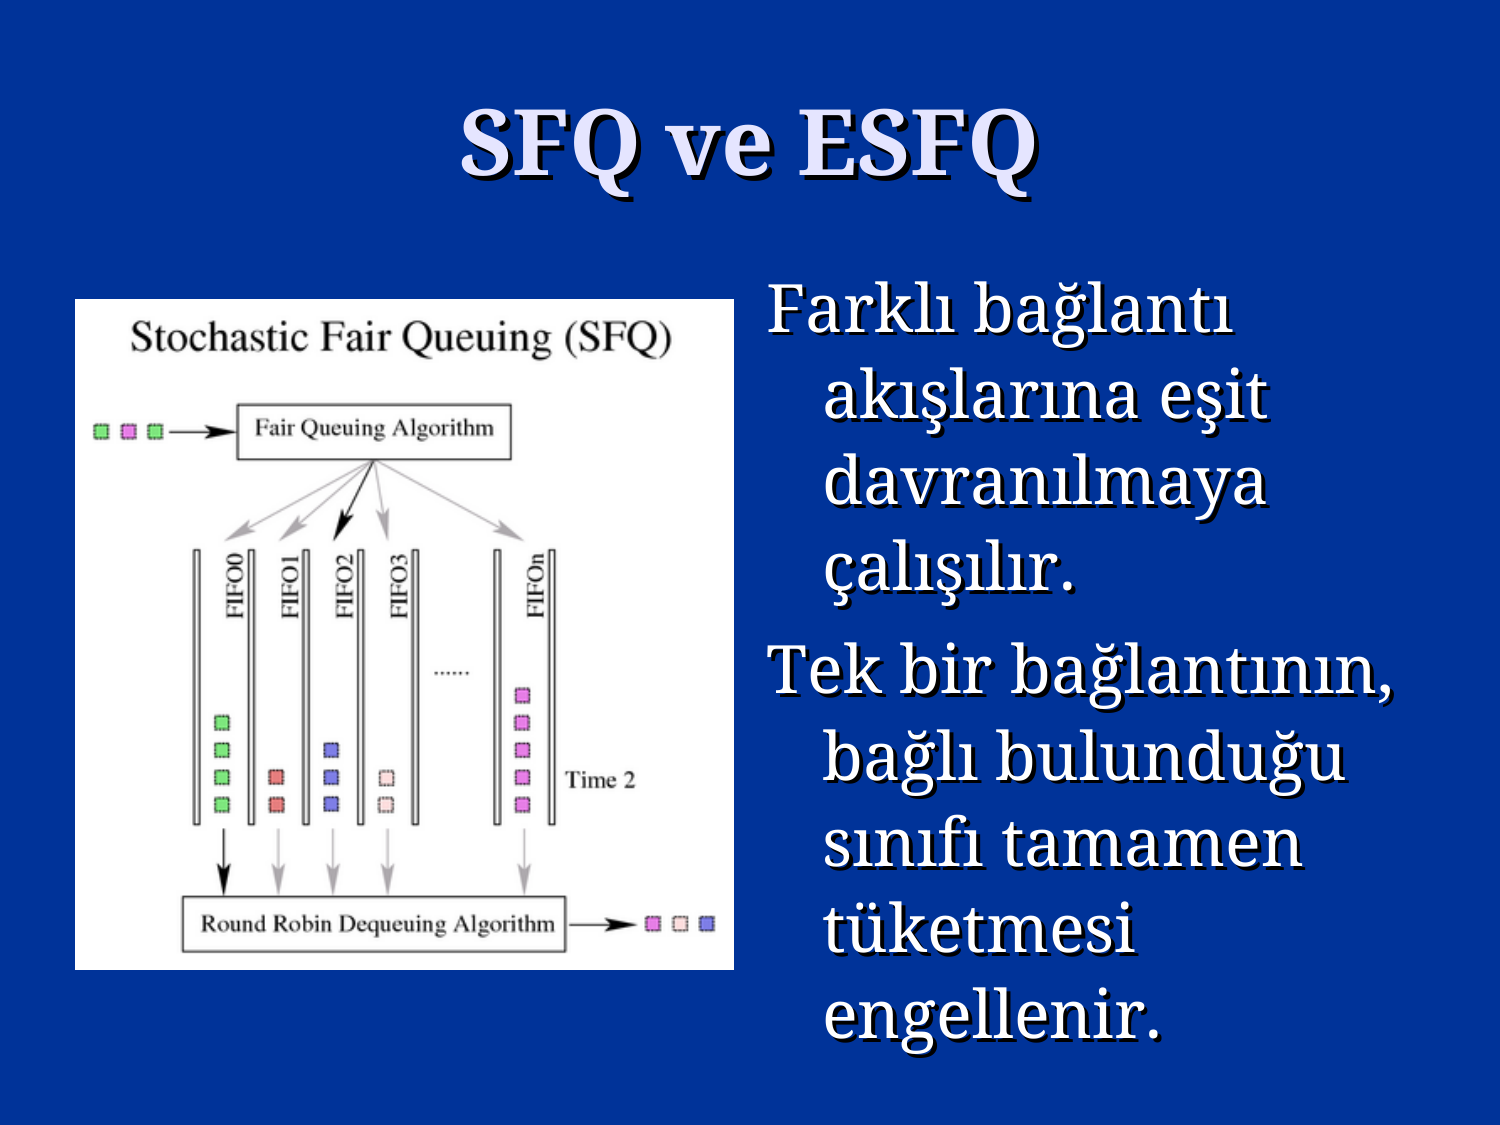

# SFQ ve ESFQ
Farklı bağlantı akışlarına eşit davranılmaya çalışılır.
Tek bir bağlantının, bağlı bulunduğu sınıfı tamamen tüketmesi engellenir.